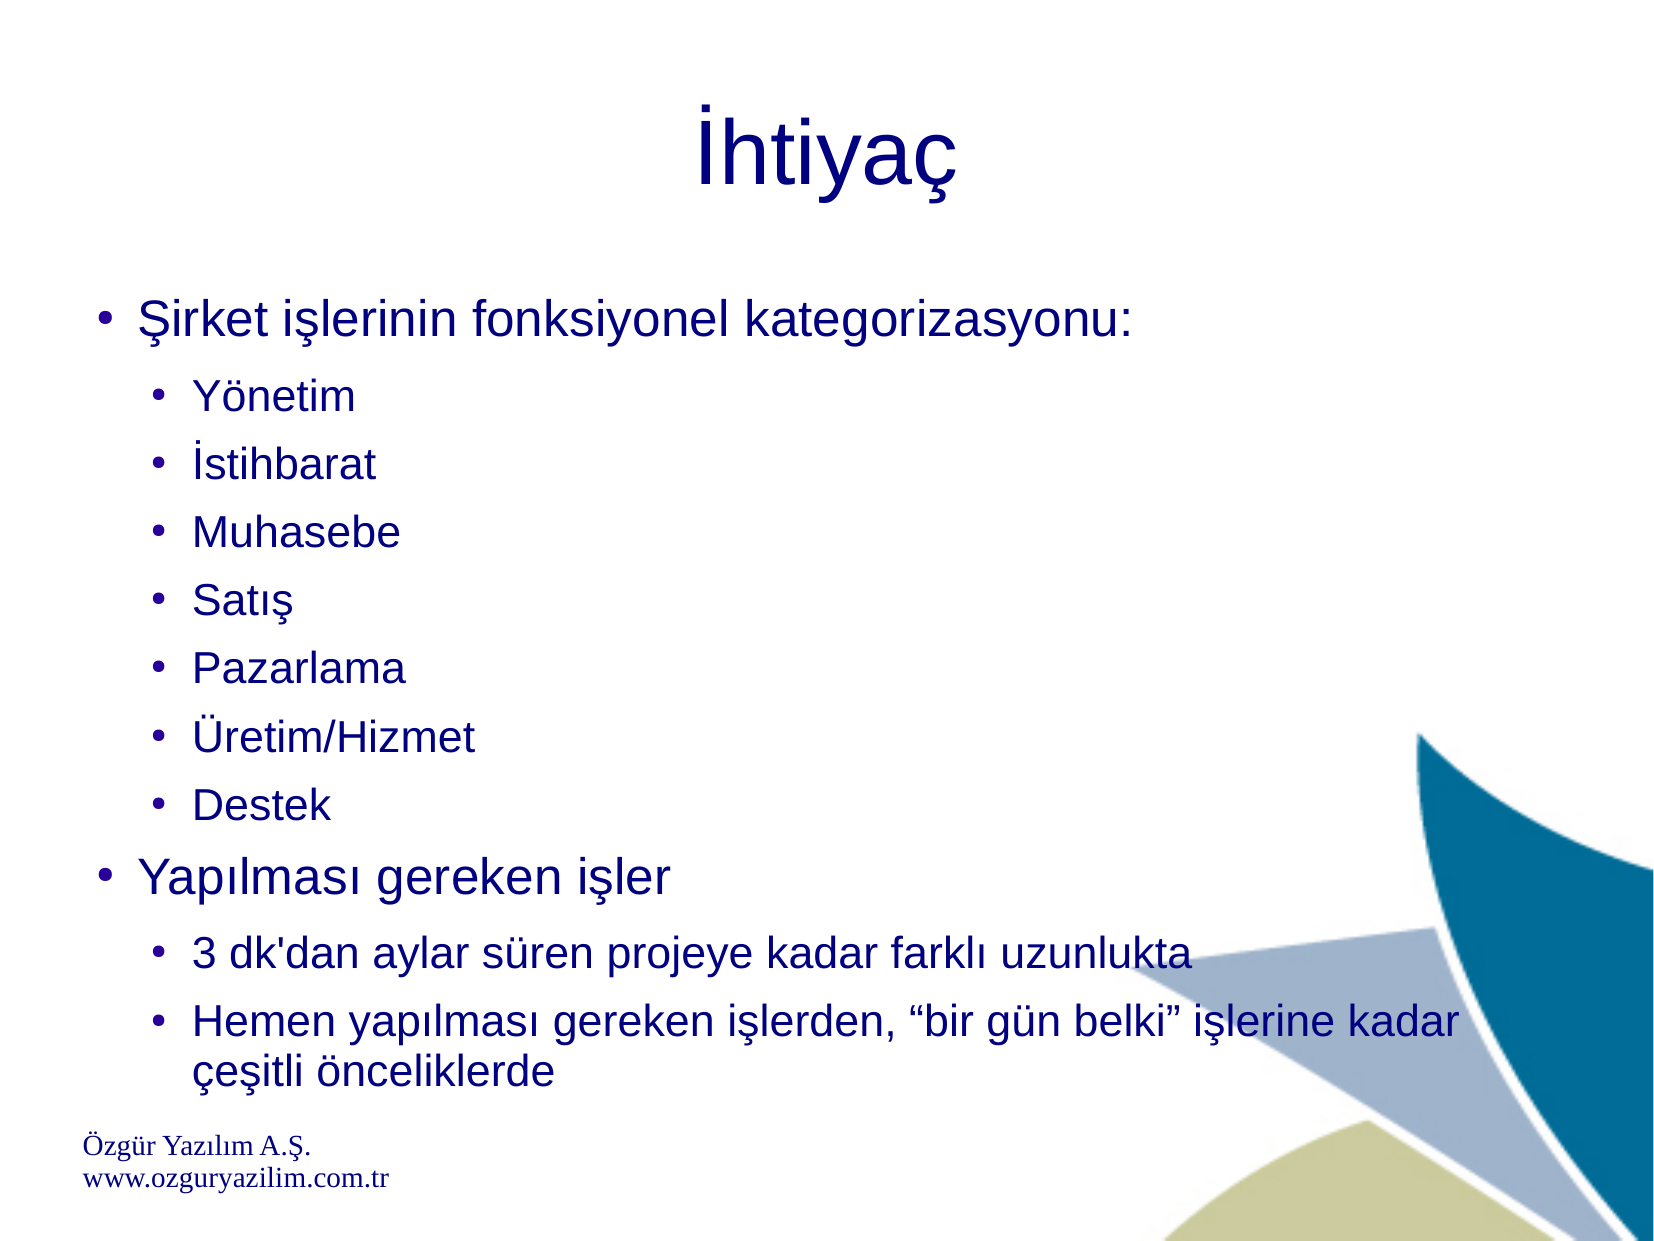

# İhtiyaç
Şirket işlerinin fonksiyonel kategorizasyonu:
Yönetim
İstihbarat
Muhasebe
Satış
Pazarlama
Üretim/Hizmet
Destek
Yapılması gereken işler
3 dk'dan aylar süren projeye kadar farklı uzunlukta
Hemen yapılması gereken işlerden, “bir gün belki” işlerine kadar çeşitli önceliklerde